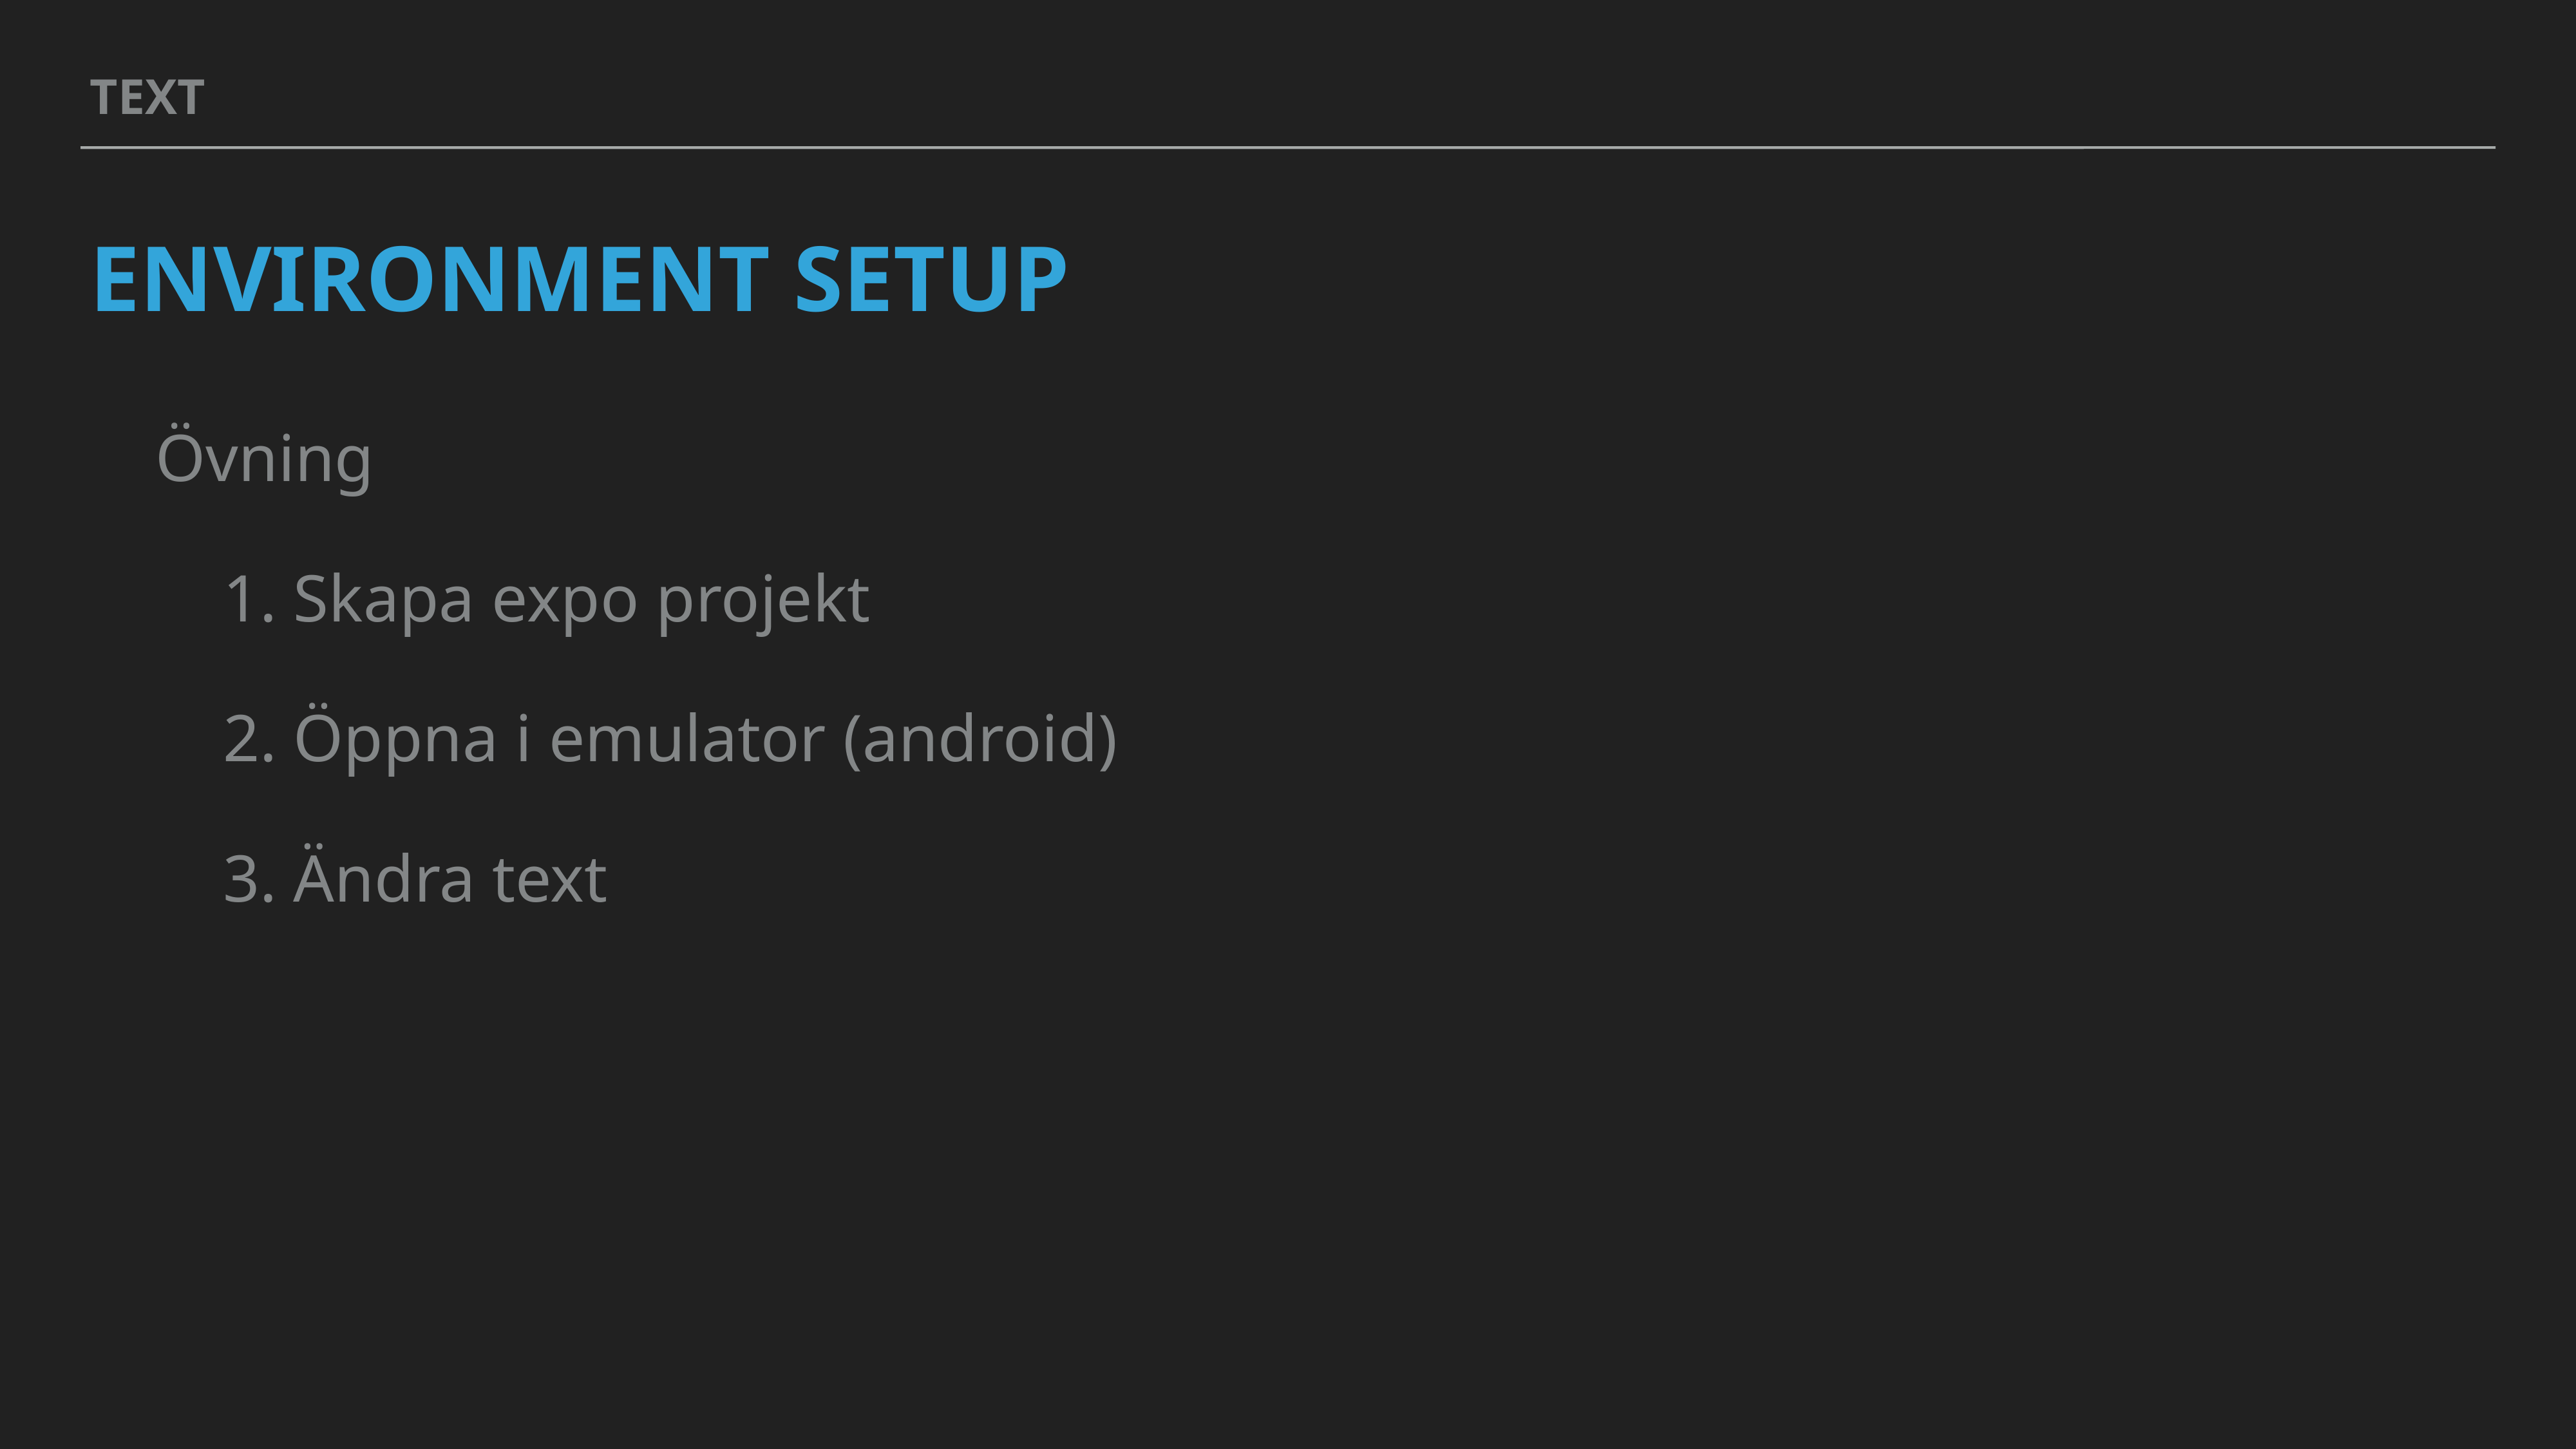

Environment Setup
Övning
1. Skapa expo projekt
2. Öppna i emulator (android)
3. Ändra text